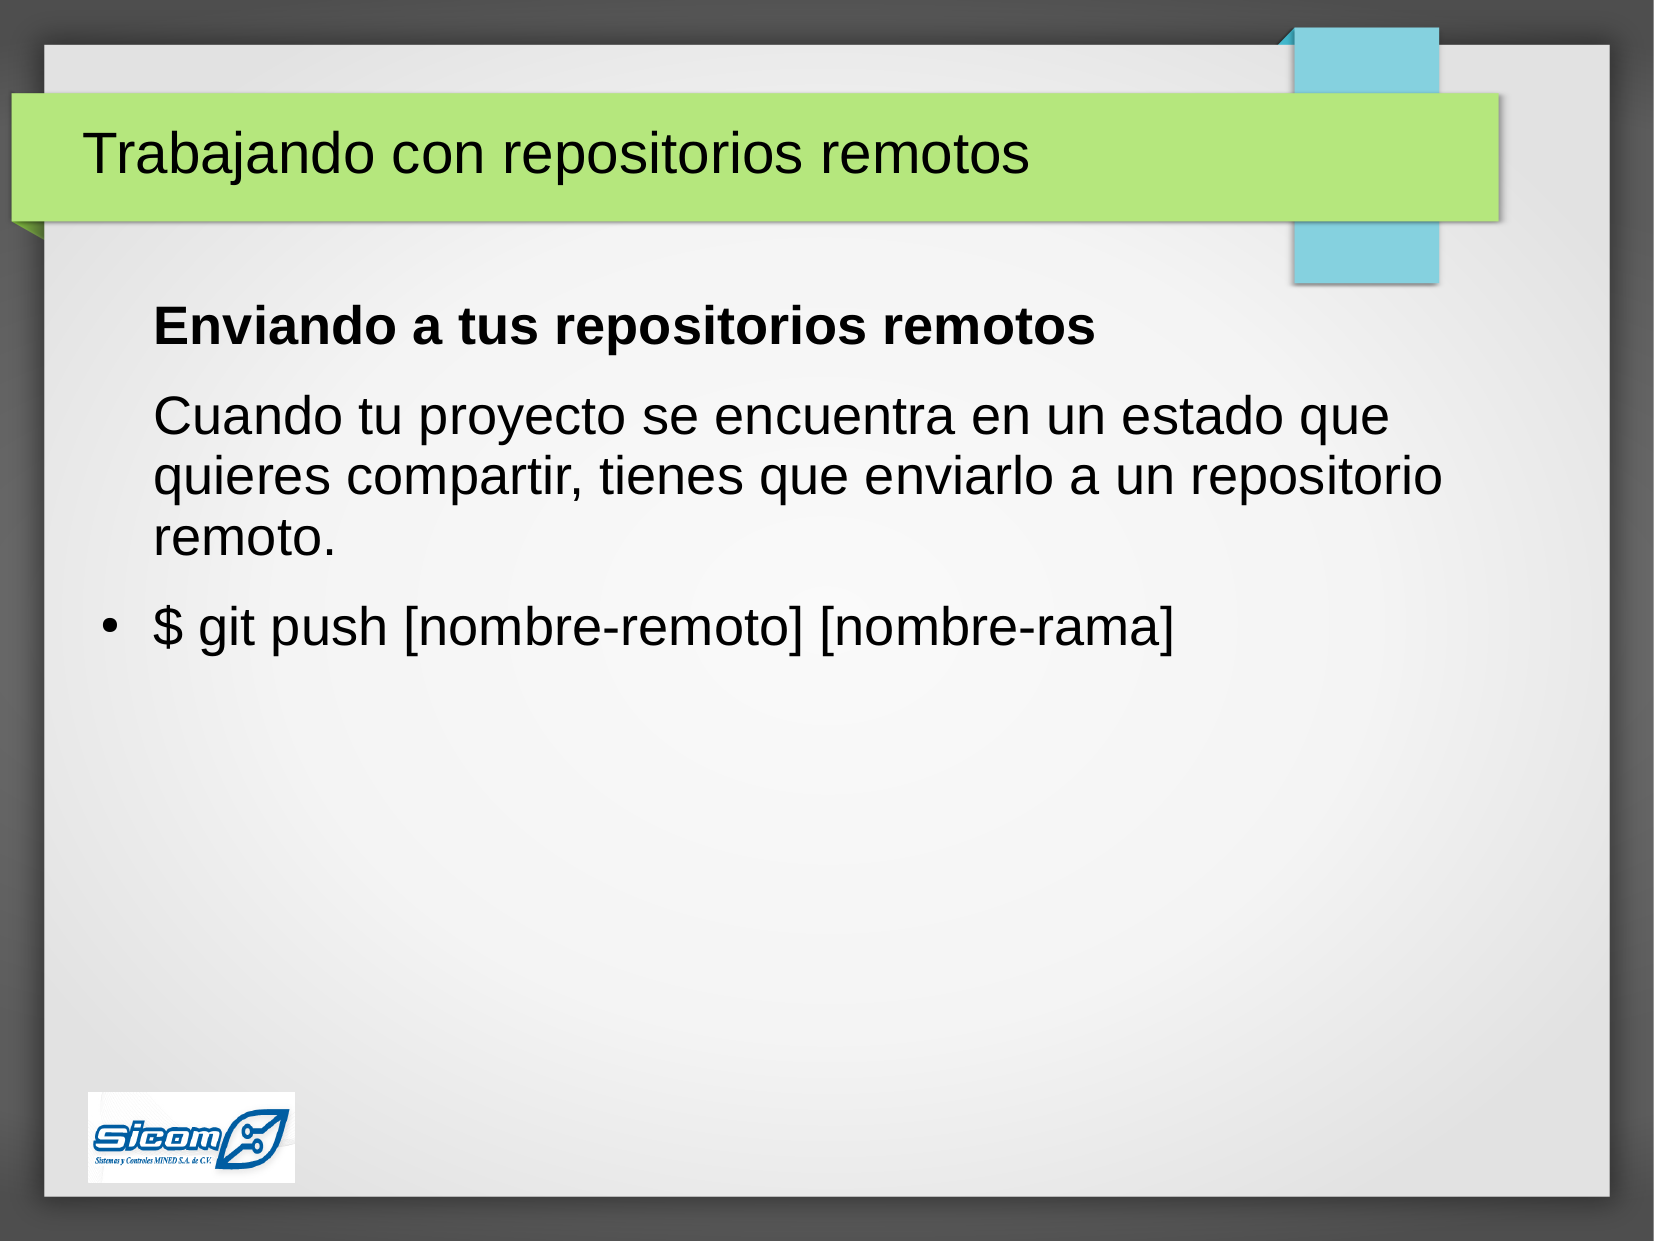

# Trabajando con repositorios remotos
Enviando a tus repositorios remotos
Cuando tu proyecto se encuentra en un estado que quieres compartir, tienes que enviarlo a un repositorio remoto.
$ git push [nombre-remoto] [nombre-rama]